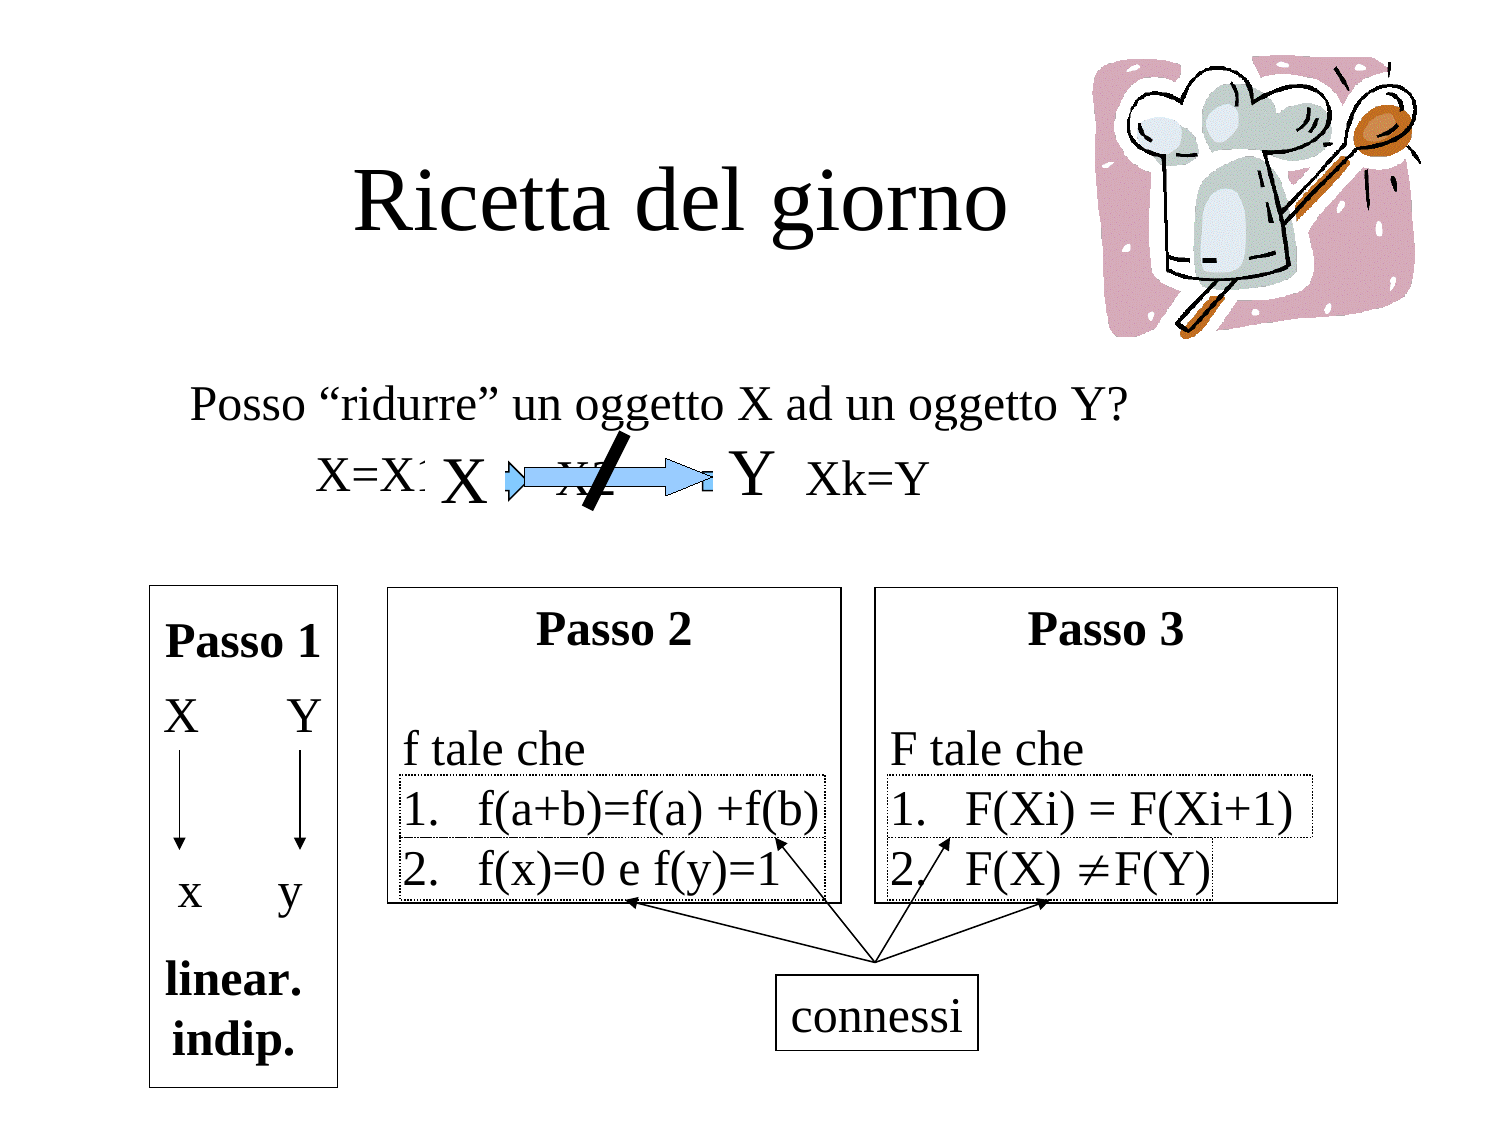

# Ricetta del giorno
Posso “ridurre” un oggetto X ad un oggetto Y?
Y
X
…
X=X1
X2
Xk=Y
Passo 1
X Y
 x y
linear.
indip.
Passo 2
f tale che
f(a+b)=f(a) +f(b)
f(x)=0 e f(y)=1
Passo 3
F tale che
F(Xi) = F(Xi+1)
F(X) F(Y)
connessi